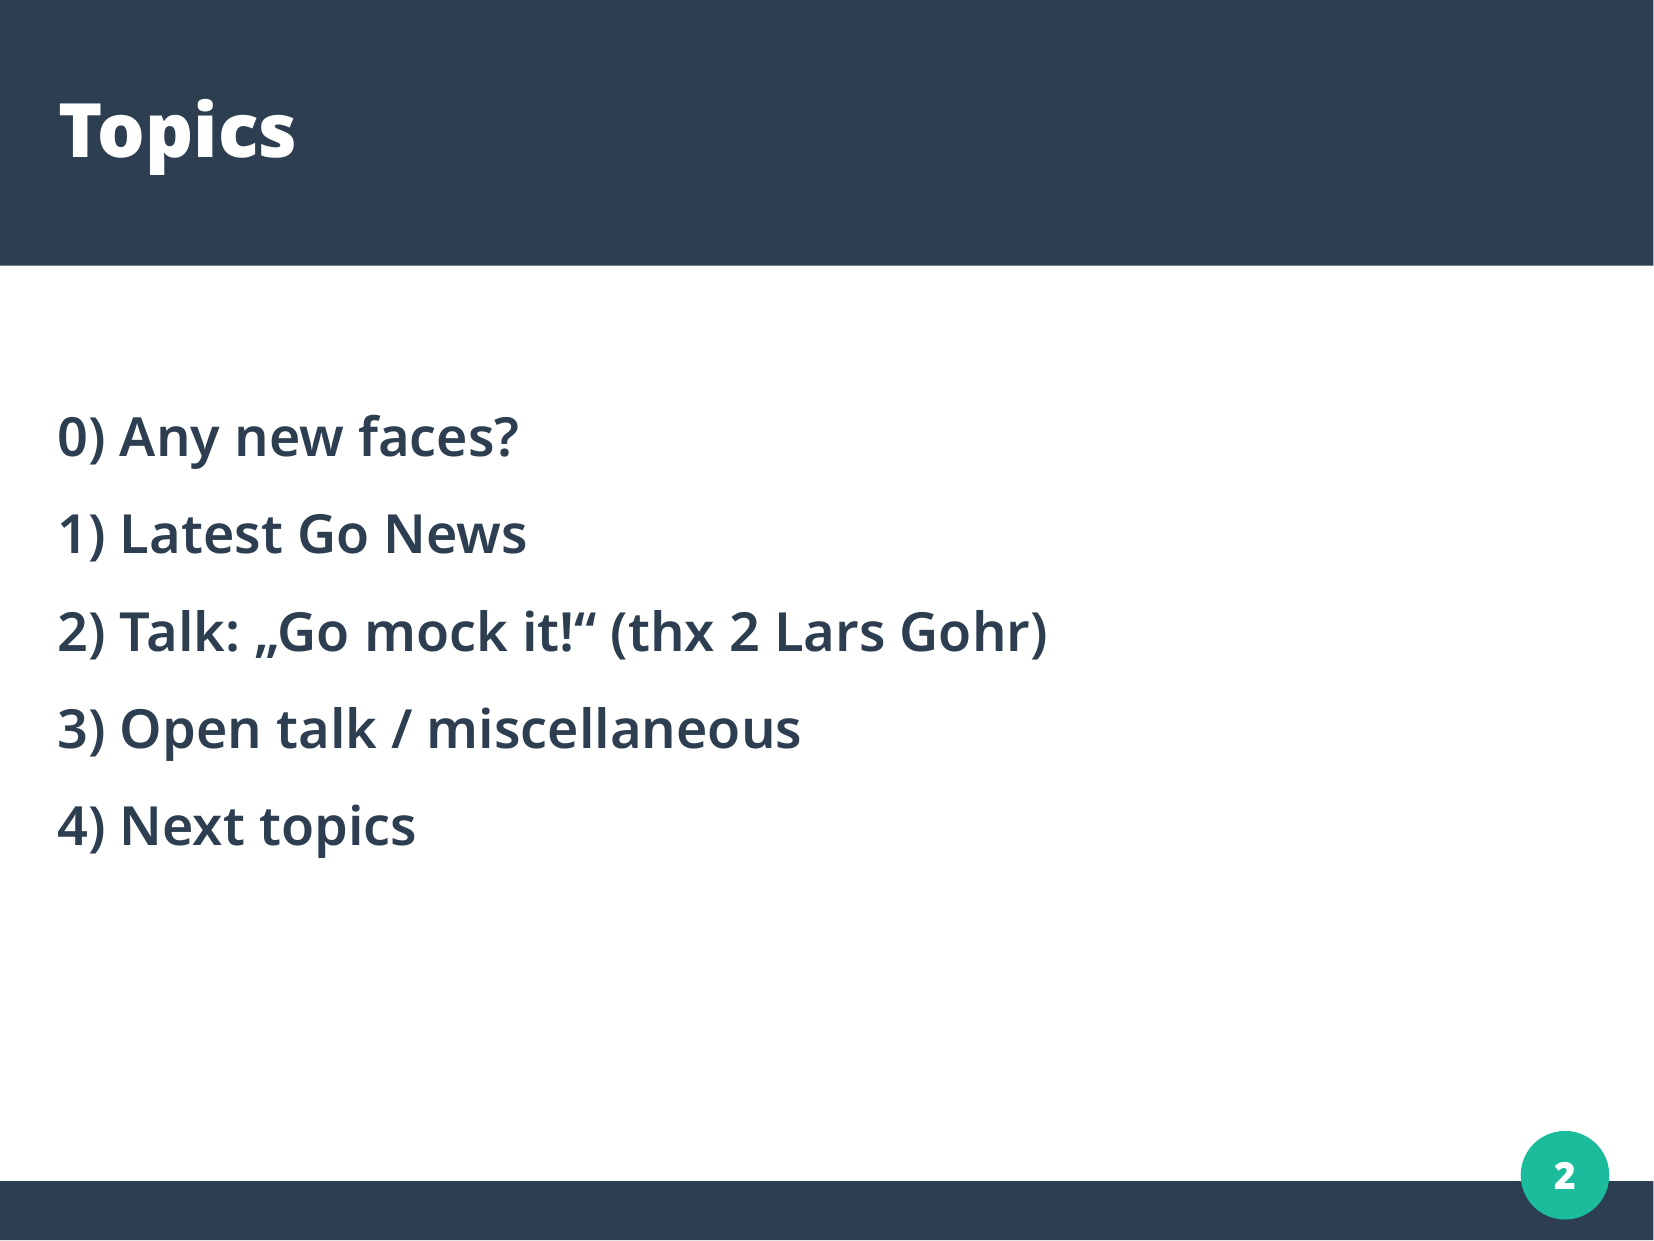

# Topics
0) Any new faces?
1) Latest Go News
2) Talk: „Go mock it!“ (thx 2 Lars Gohr)
3) Open talk / miscellaneous
4) Next topics
2